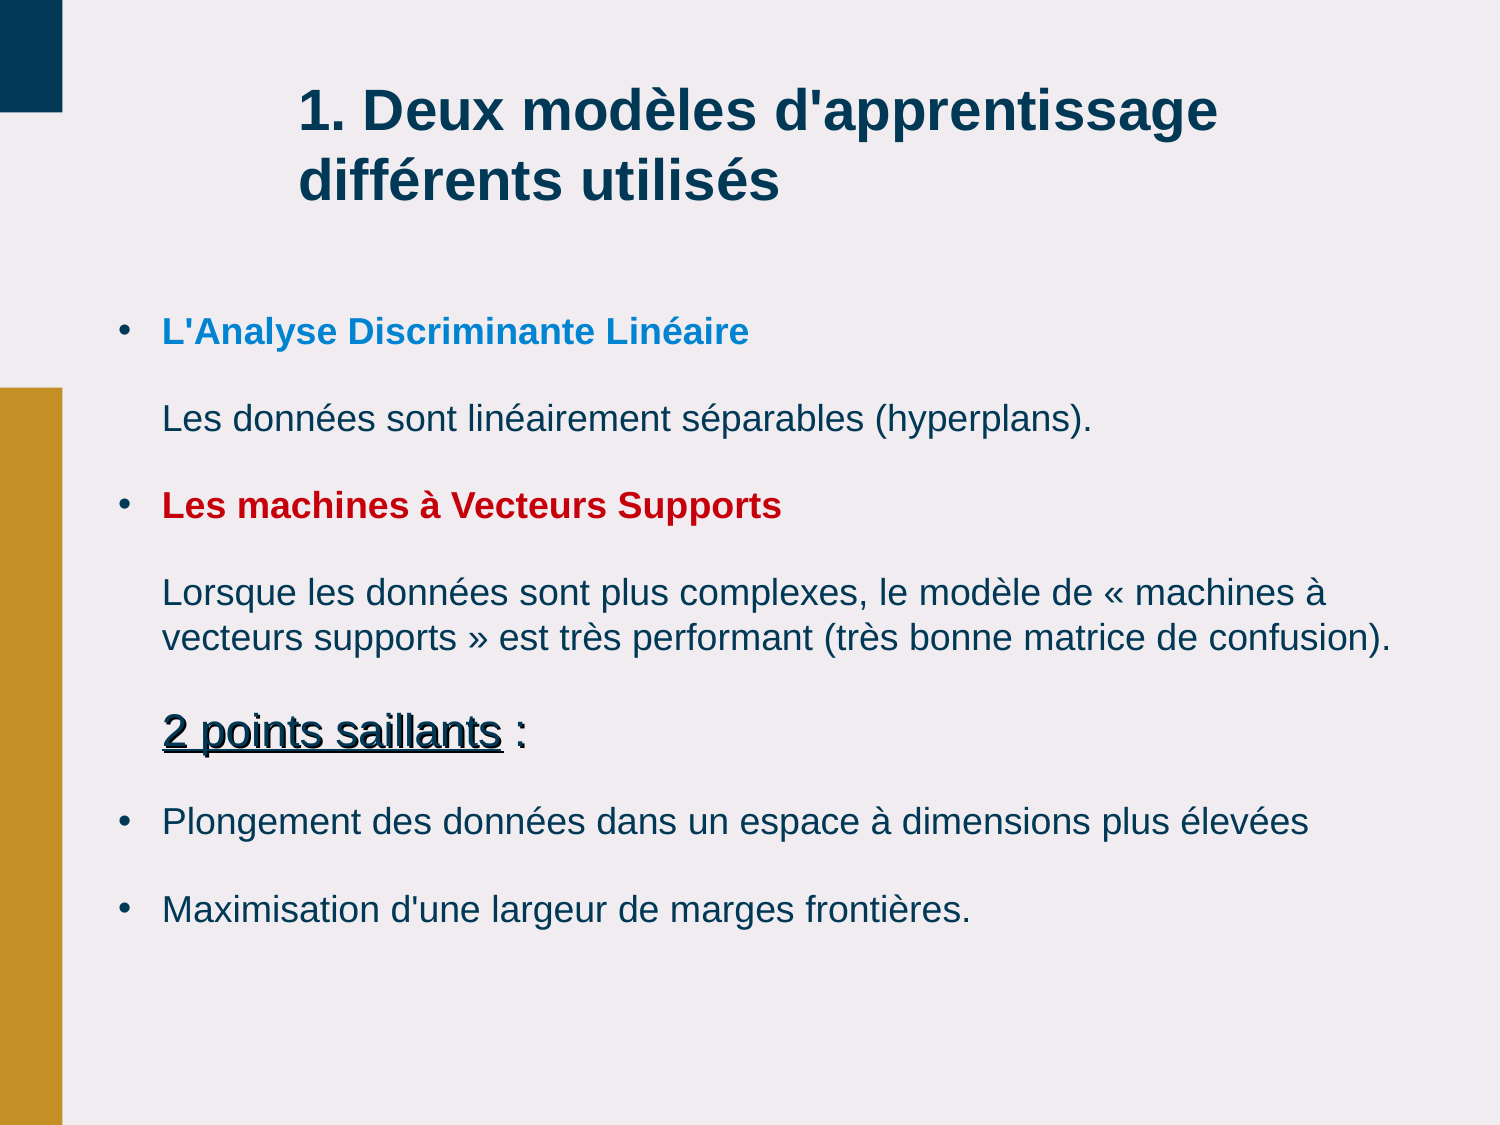

# 1. Deux modèles d'apprentissage différents utilisés
L'Analyse Discriminante Linéaire
Les données sont linéairement séparables (hyperplans).
Les machines à Vecteurs Supports
Lorsque les données sont plus complexes, le modèle de « machines à vecteurs supports » est très performant (très bonne matrice de confusion).
2 points saillants :
Plongement des données dans un espace à dimensions plus élevées
Maximisation d'une largeur de marges frontières.